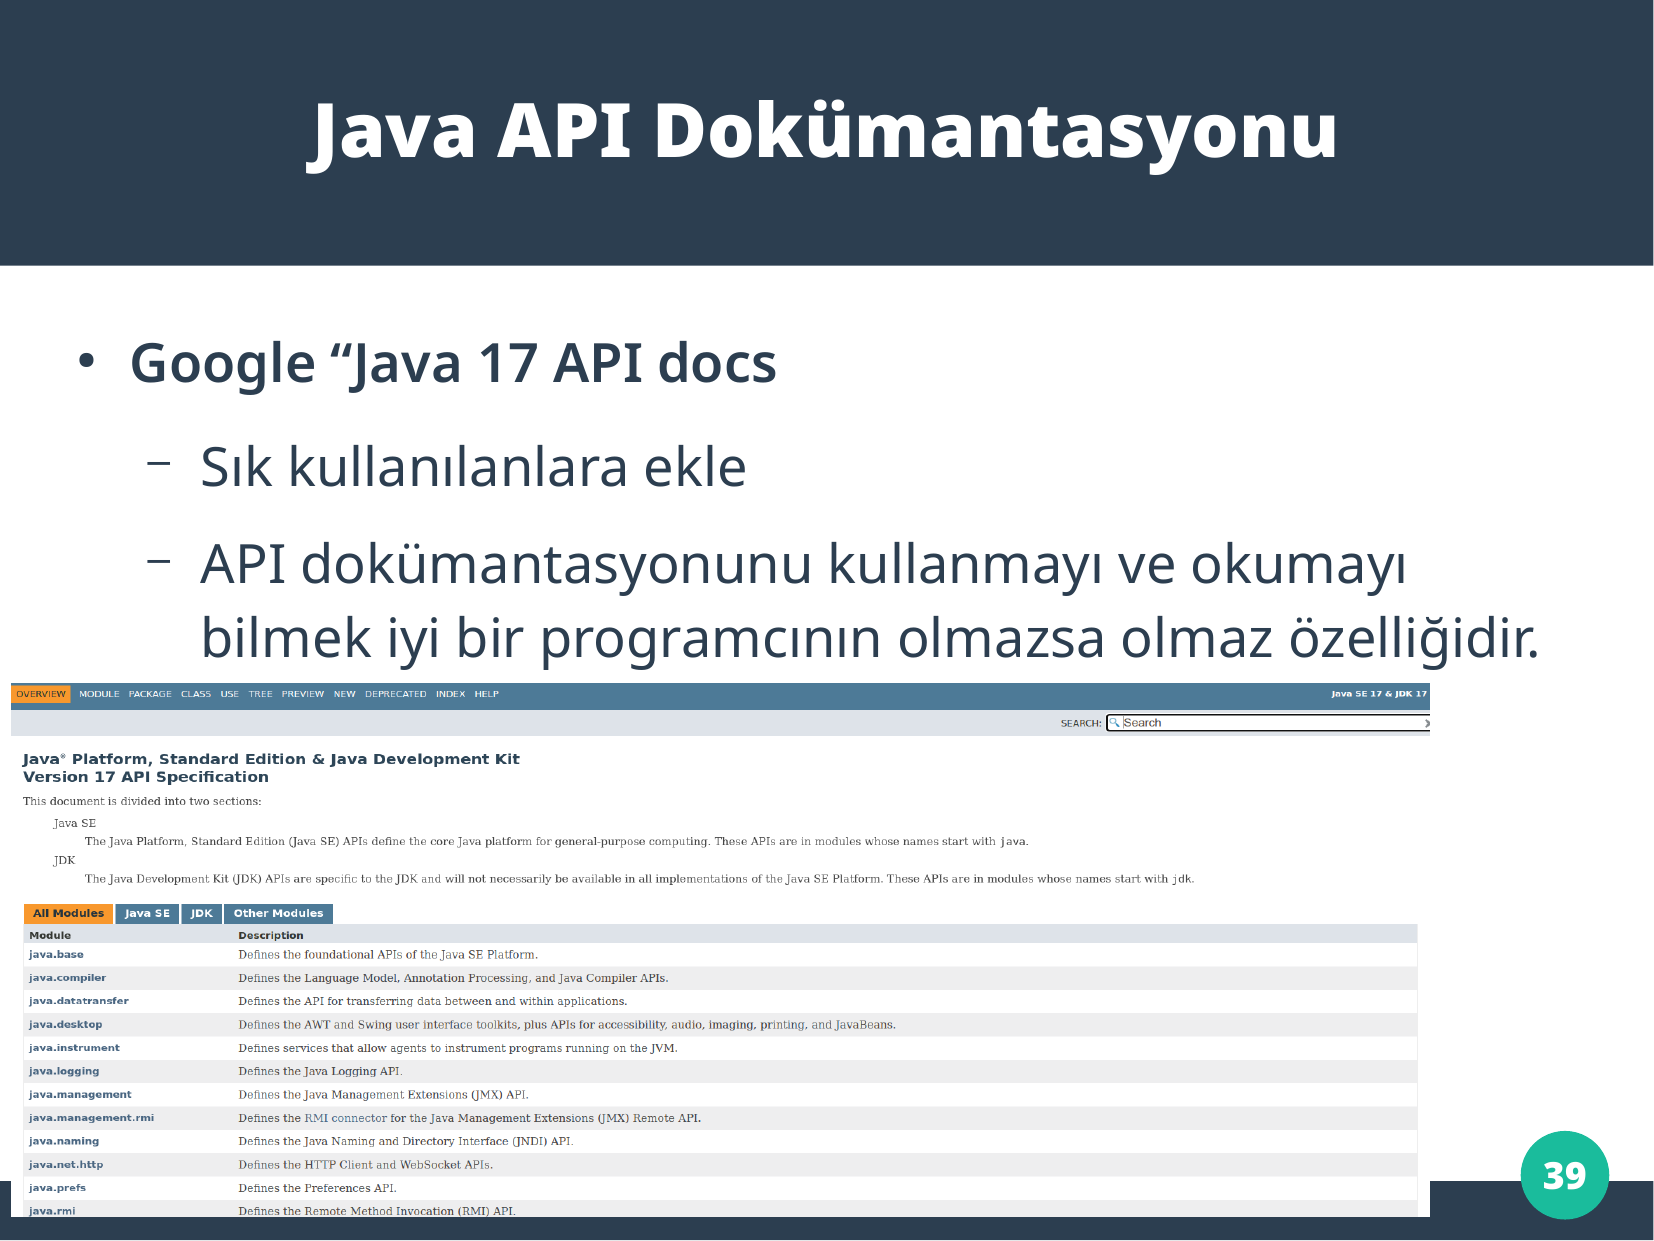

# Java API Dokümantasyonu
Google “Java 17 API docs
Sık kullanılanlara ekle
API dokümantasyonunu kullanmayı ve okumayı bilmek iyi bir programcının olmazsa olmaz özelliğidir.
39